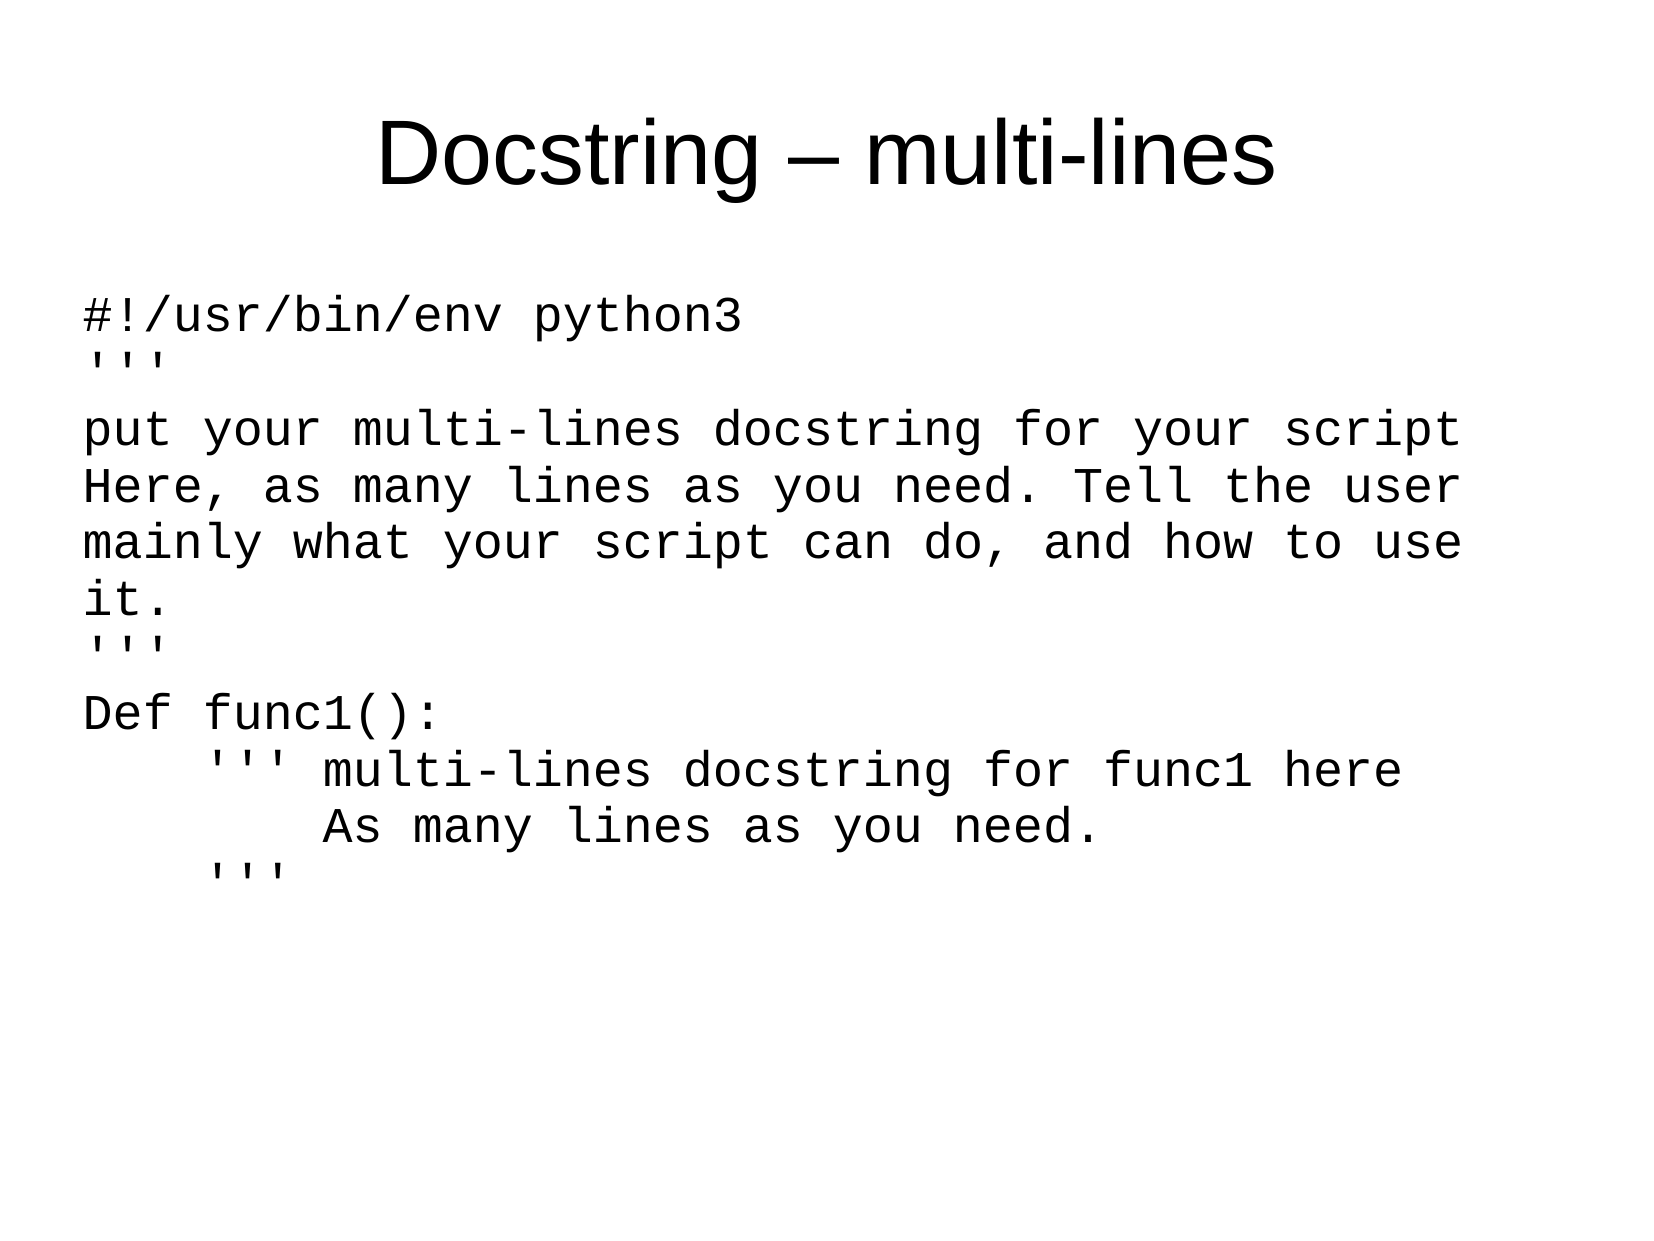

# Docstring – multi-lines
#!/usr/bin/env python3
'''
put your multi-lines docstring for your script
Here, as many lines as you need. Tell the user mainly what your script can do, and how to use it.
'''
Def func1():
 ''' multi-lines docstring for func1 here
 As many lines as you need.
 '''